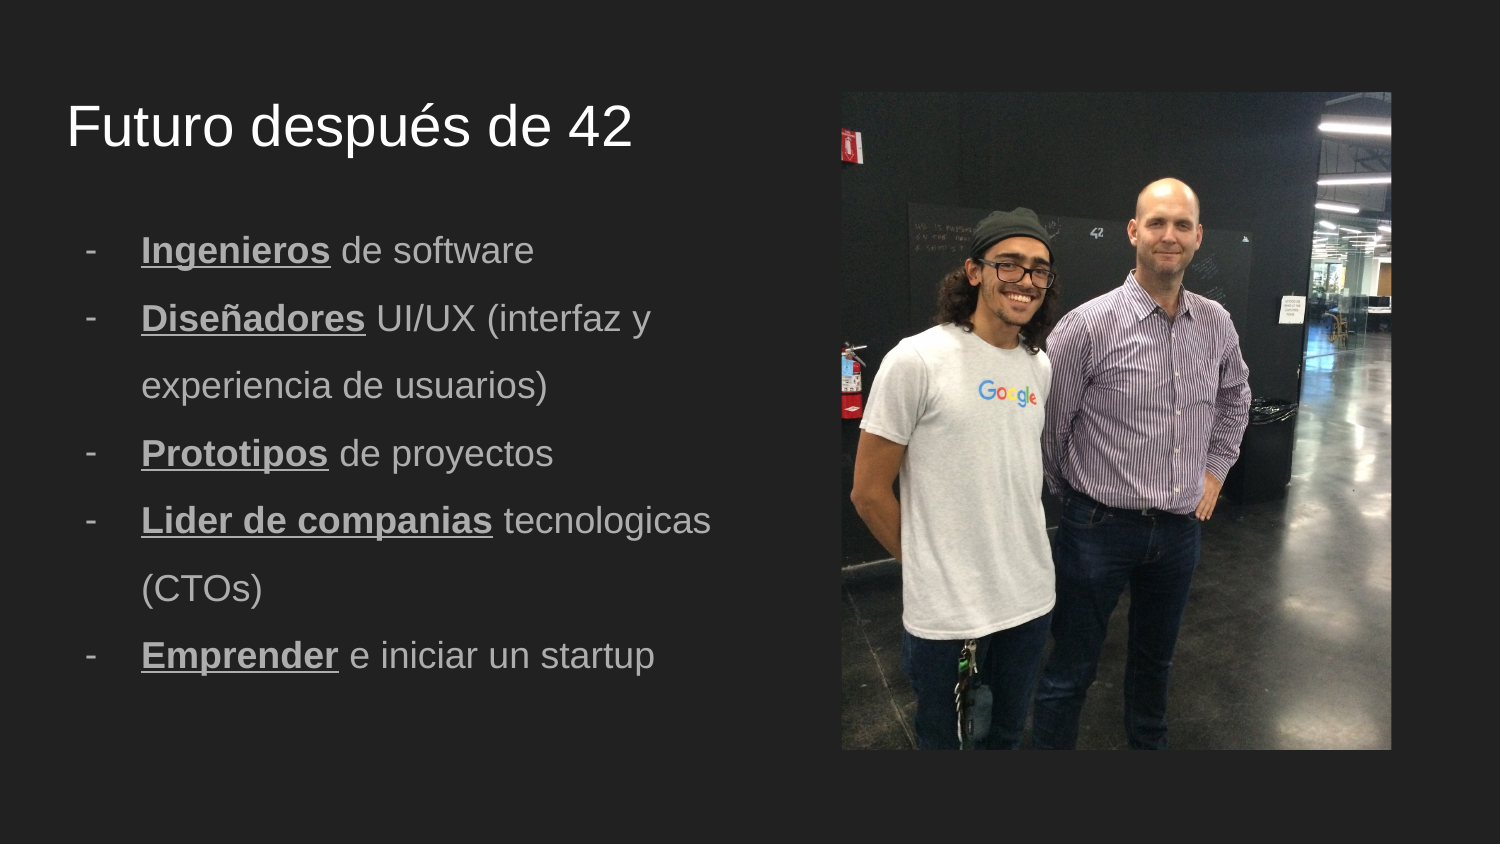

# Futuro después de 42
Ingenieros de software
Diseñadores UI/UX (interfaz y experiencia de usuarios)
Prototipos de proyectos
Lider de companias tecnologicas (CTOs)
Emprender e iniciar un startup